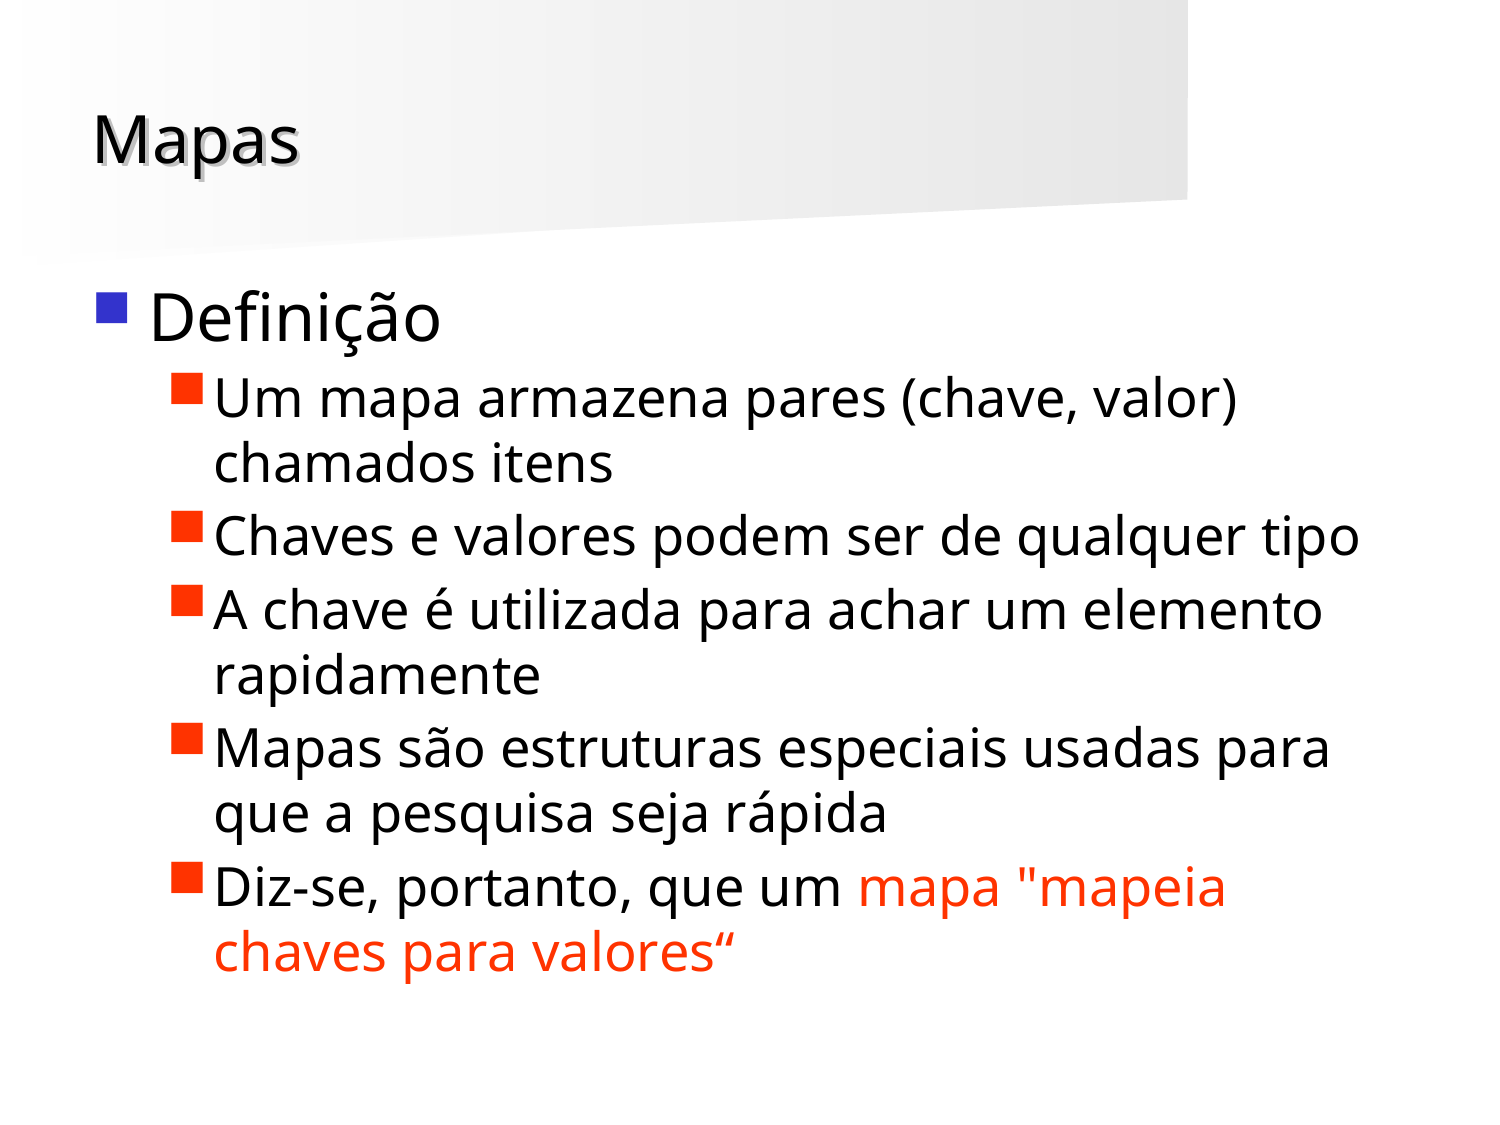

# Mapas
Definição
Um mapa armazena pares (chave, valor) chamados itens
Chaves e valores podem ser de qualquer tipo
A chave é utilizada para achar um elemento rapidamente
Mapas são estruturas especiais usadas para que a pesquisa seja rápida
Diz-se, portanto, que um mapa "mapeia chaves para valores“